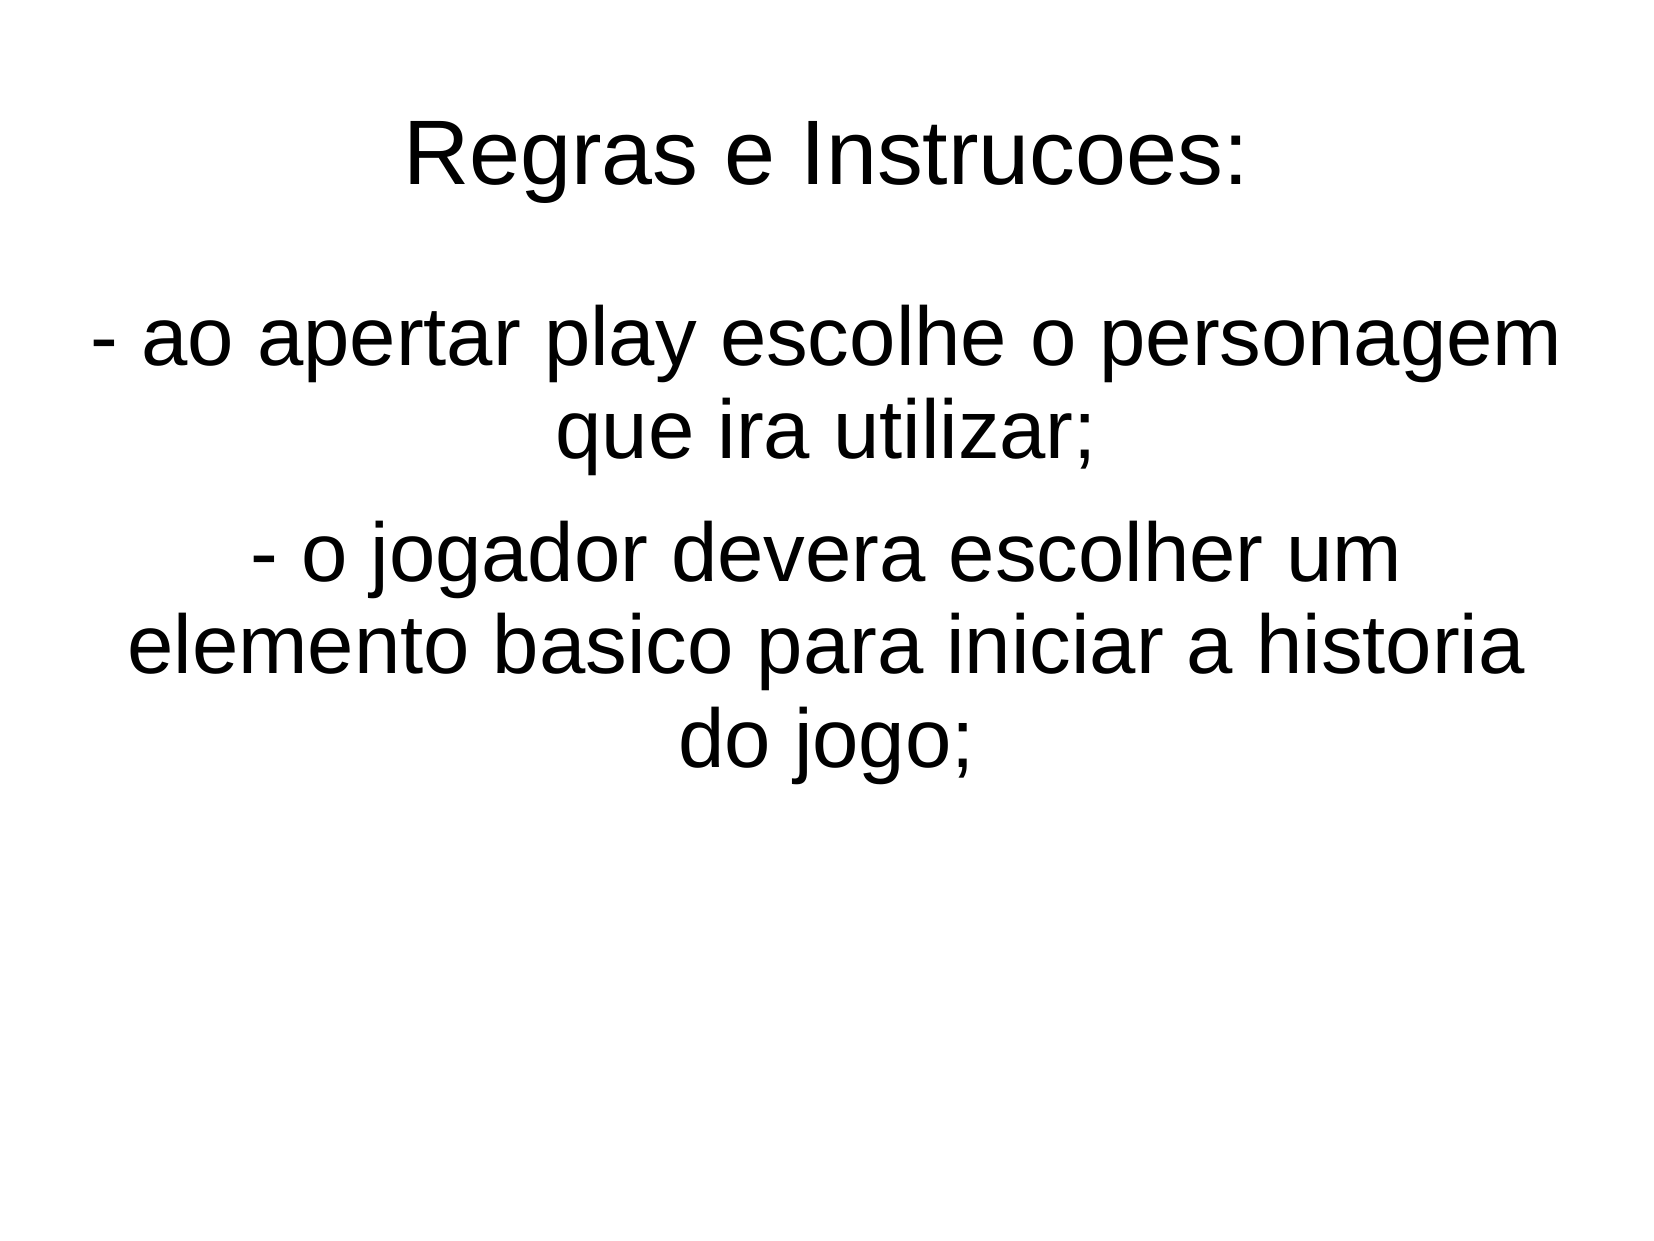

# Regras e Instrucoes:
- ao apertar play escolhe o personagem que ira utilizar;
- o jogador devera escolher um elemento basico para iniciar a historia do jogo;